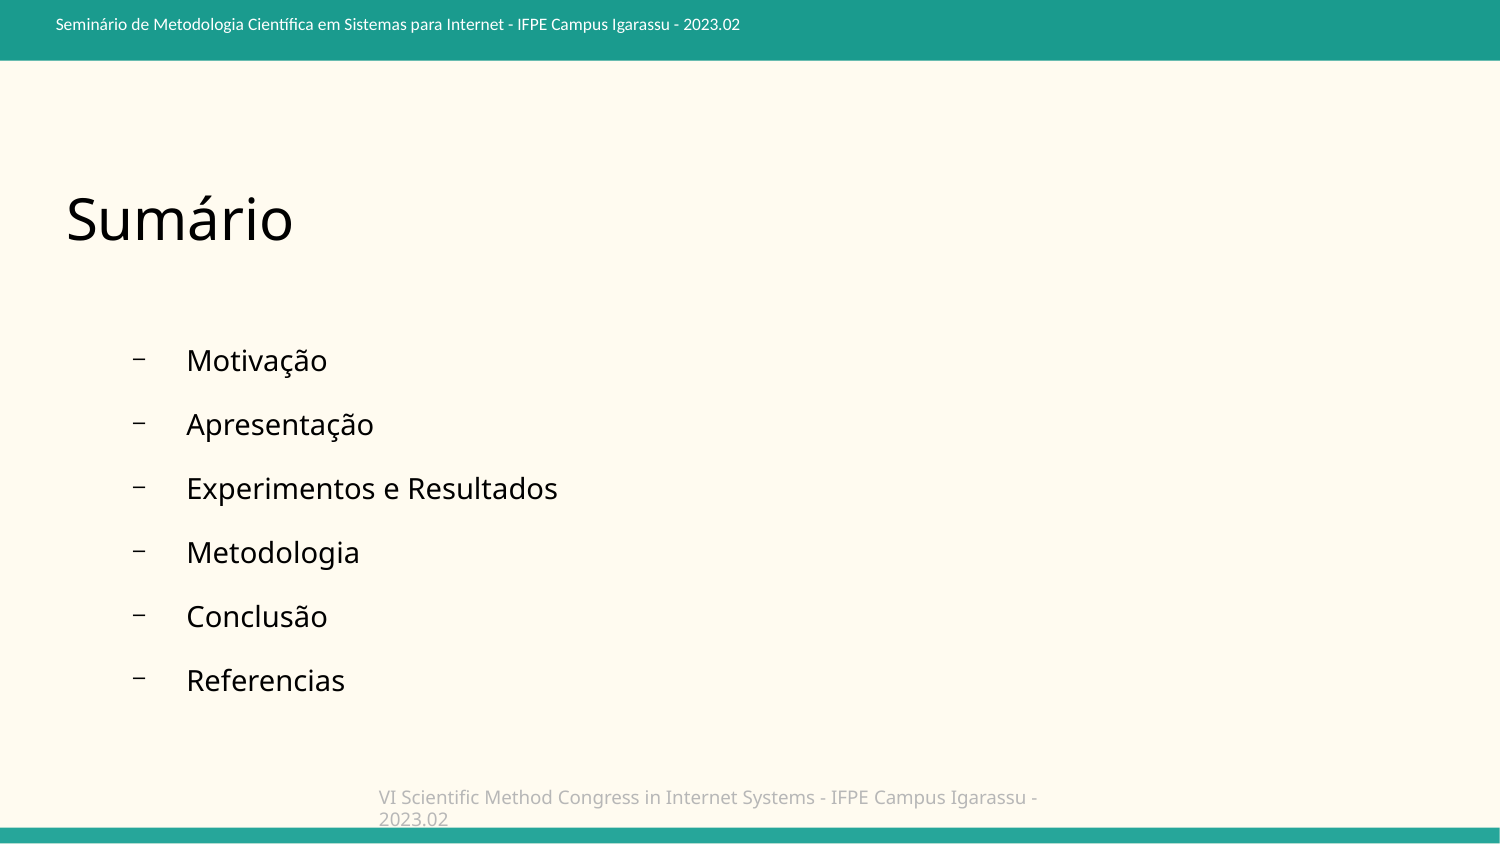

Seminário de Metodologia Científica em Sistemas para Internet - IFPE Campus Igarassu - 2023.02
Sumário
# Motivação
Apresentação
Experimentos e Resultados
Metodologia
Conclusão
Referencias